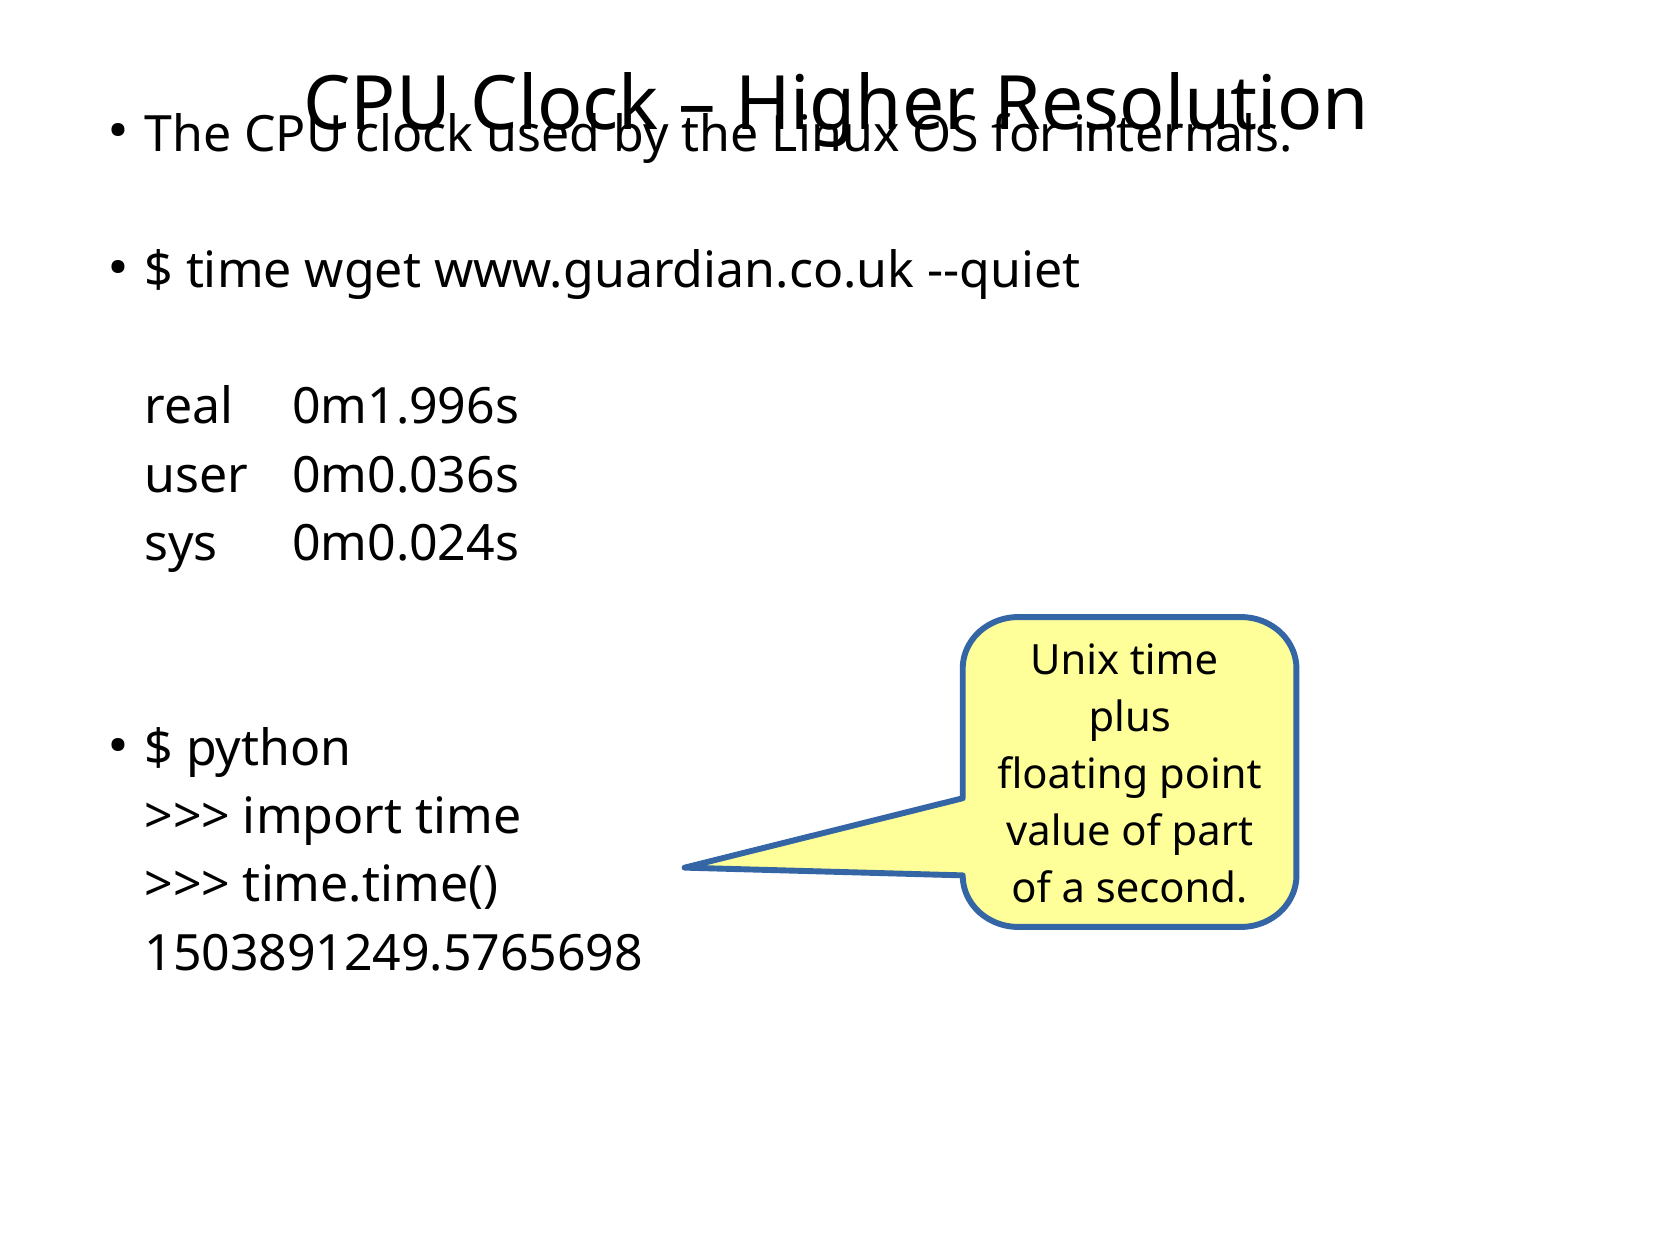

# CPU Clock – Higher Resolution
The CPU clock used by the Linux OS for internals.
$ time wget www.guardian.co.uk --quiet
real	0m1.996s
user	0m0.036s
sys		0m0.024s
$ python
>>> import time
>>> time.time()
1503891249.5765698
Unix time
plus
floating point value of part of a second.